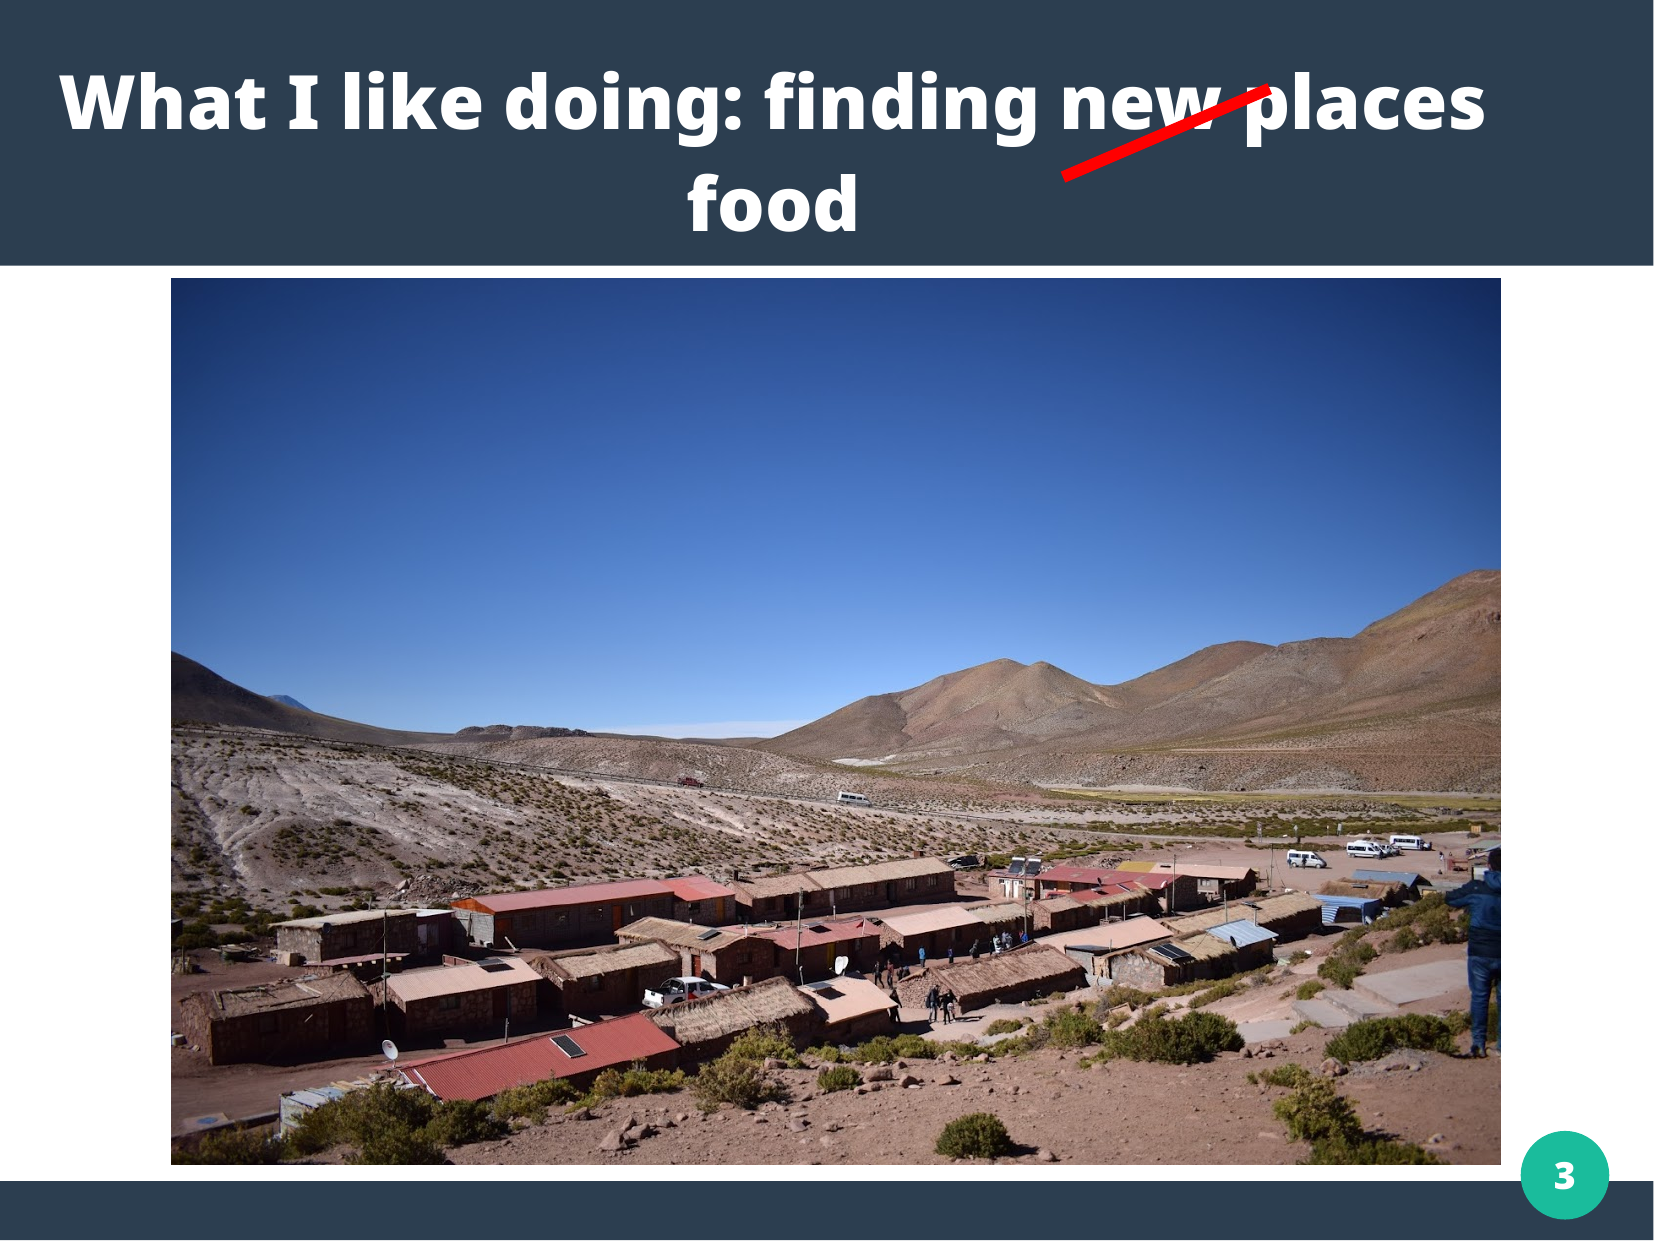

# What I like doing: finding new places food
3